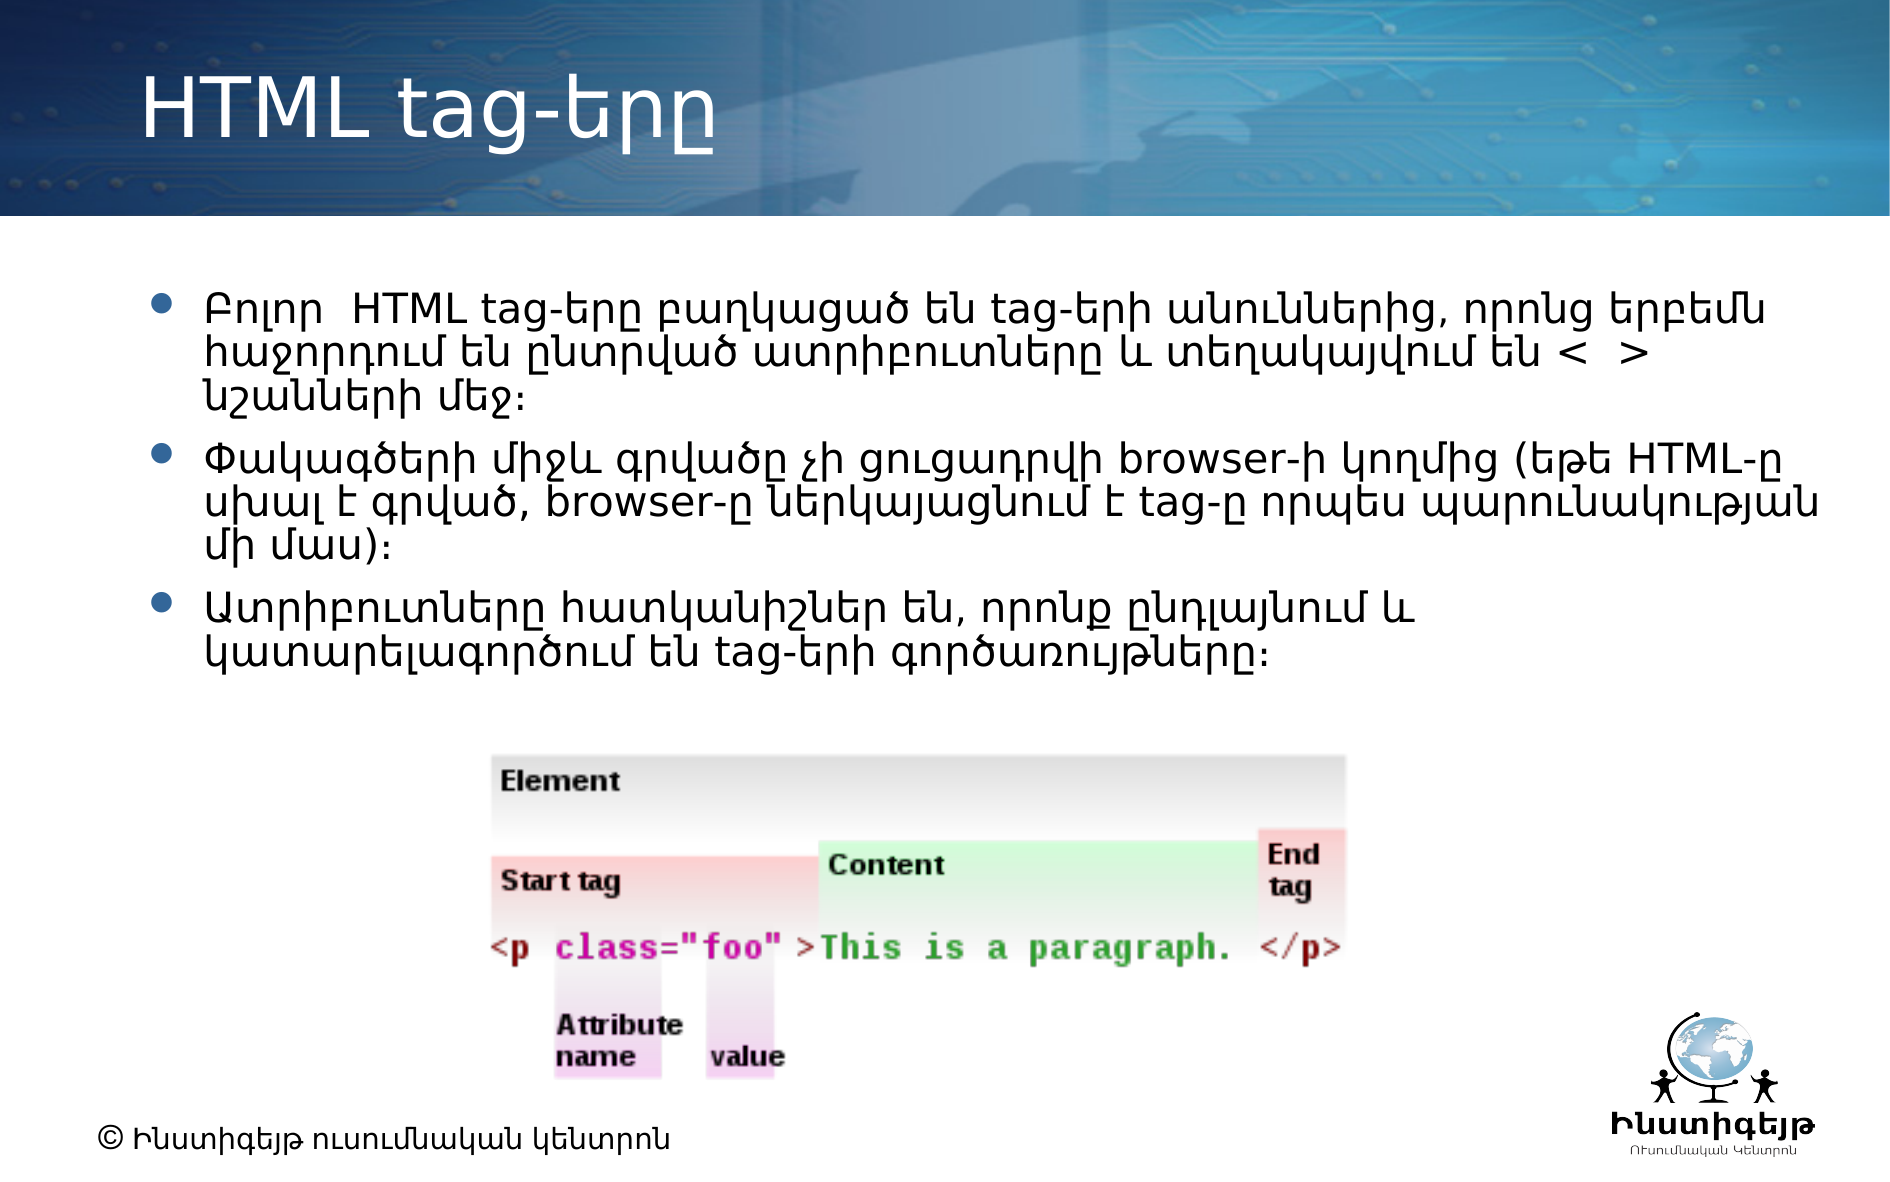

HTML tag-երը
# Բոլոր HTML tag-երը բաղկացած են tag-երի անուններից, որոնց երբեմն հաջորդում են ընտրված ատրիբուտները և տեղակայվում են < > նշանների մեջ։
Փակագծերի միջև գրվածը չի ցուցադրվի browser-ի կողմից (եթե HTML-ը սխալ է գրված, browser-ը ներկայացնում է tag-ը որպես պարունակության մի մաս)։
Ատրիբուտները հատկանիշներ են, որոնք ընդլայնում և կատարելագործում են tag-երի գործառույթները։